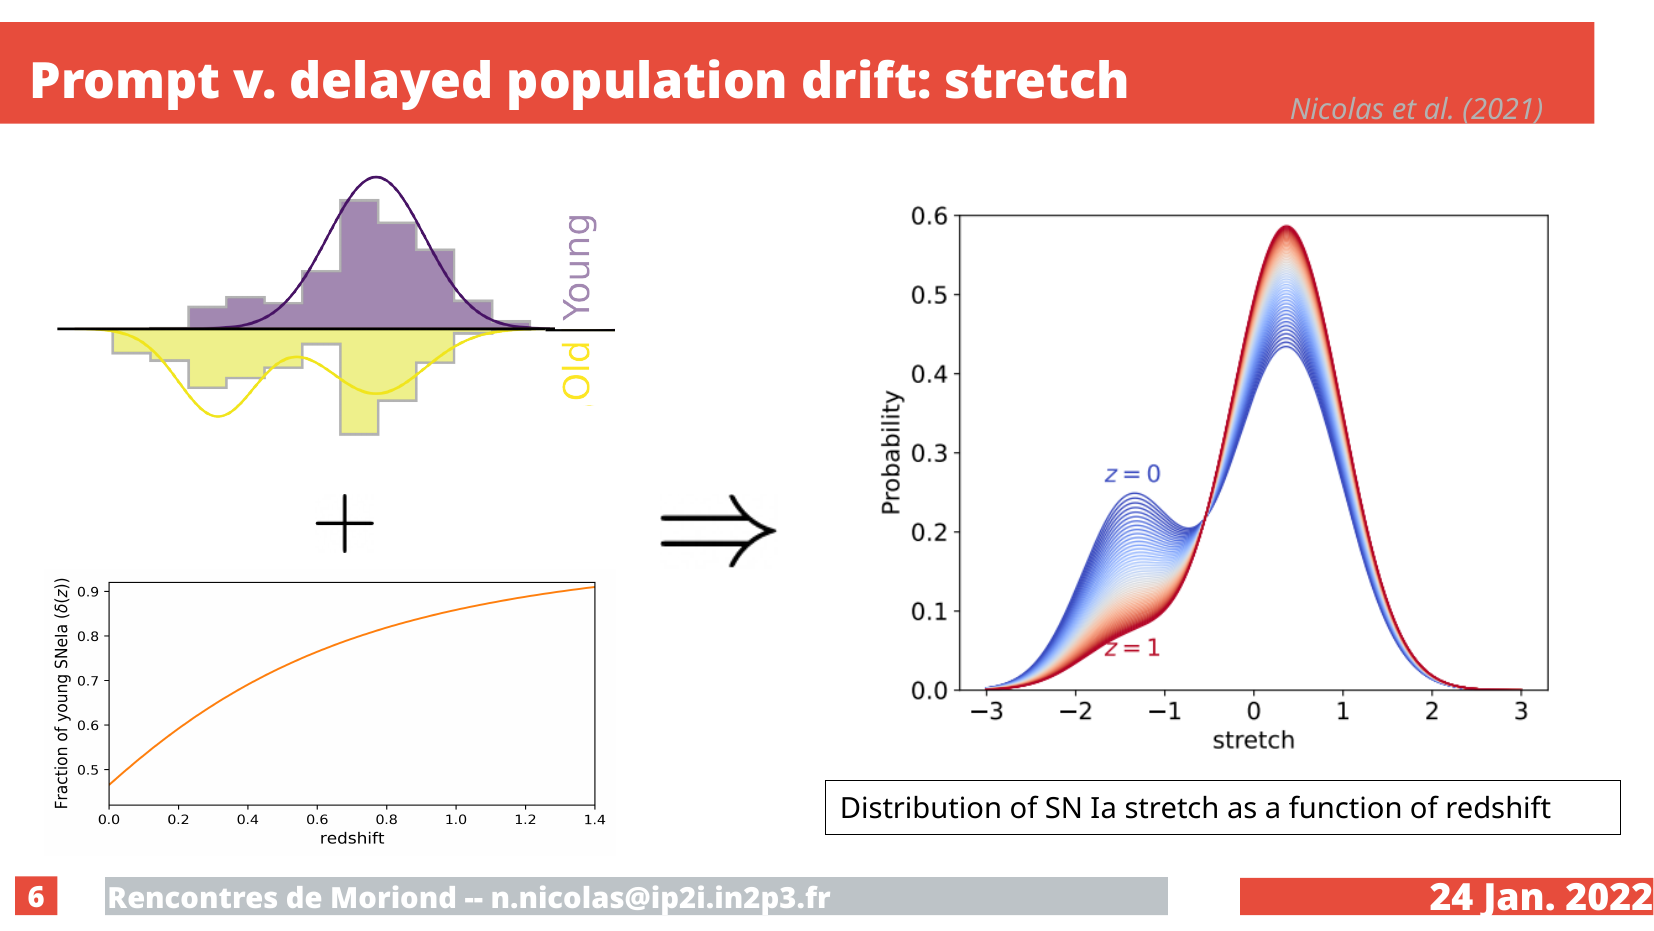

# Prompt v. delayed population drift: stretch
Nicolas et al. (2021)
Distribution of SN Ia stretch as a function of redshift
6
Rencontres de Moriond -- n.nicolas@ip2i.in2p3.fr
24 Jan. 2022